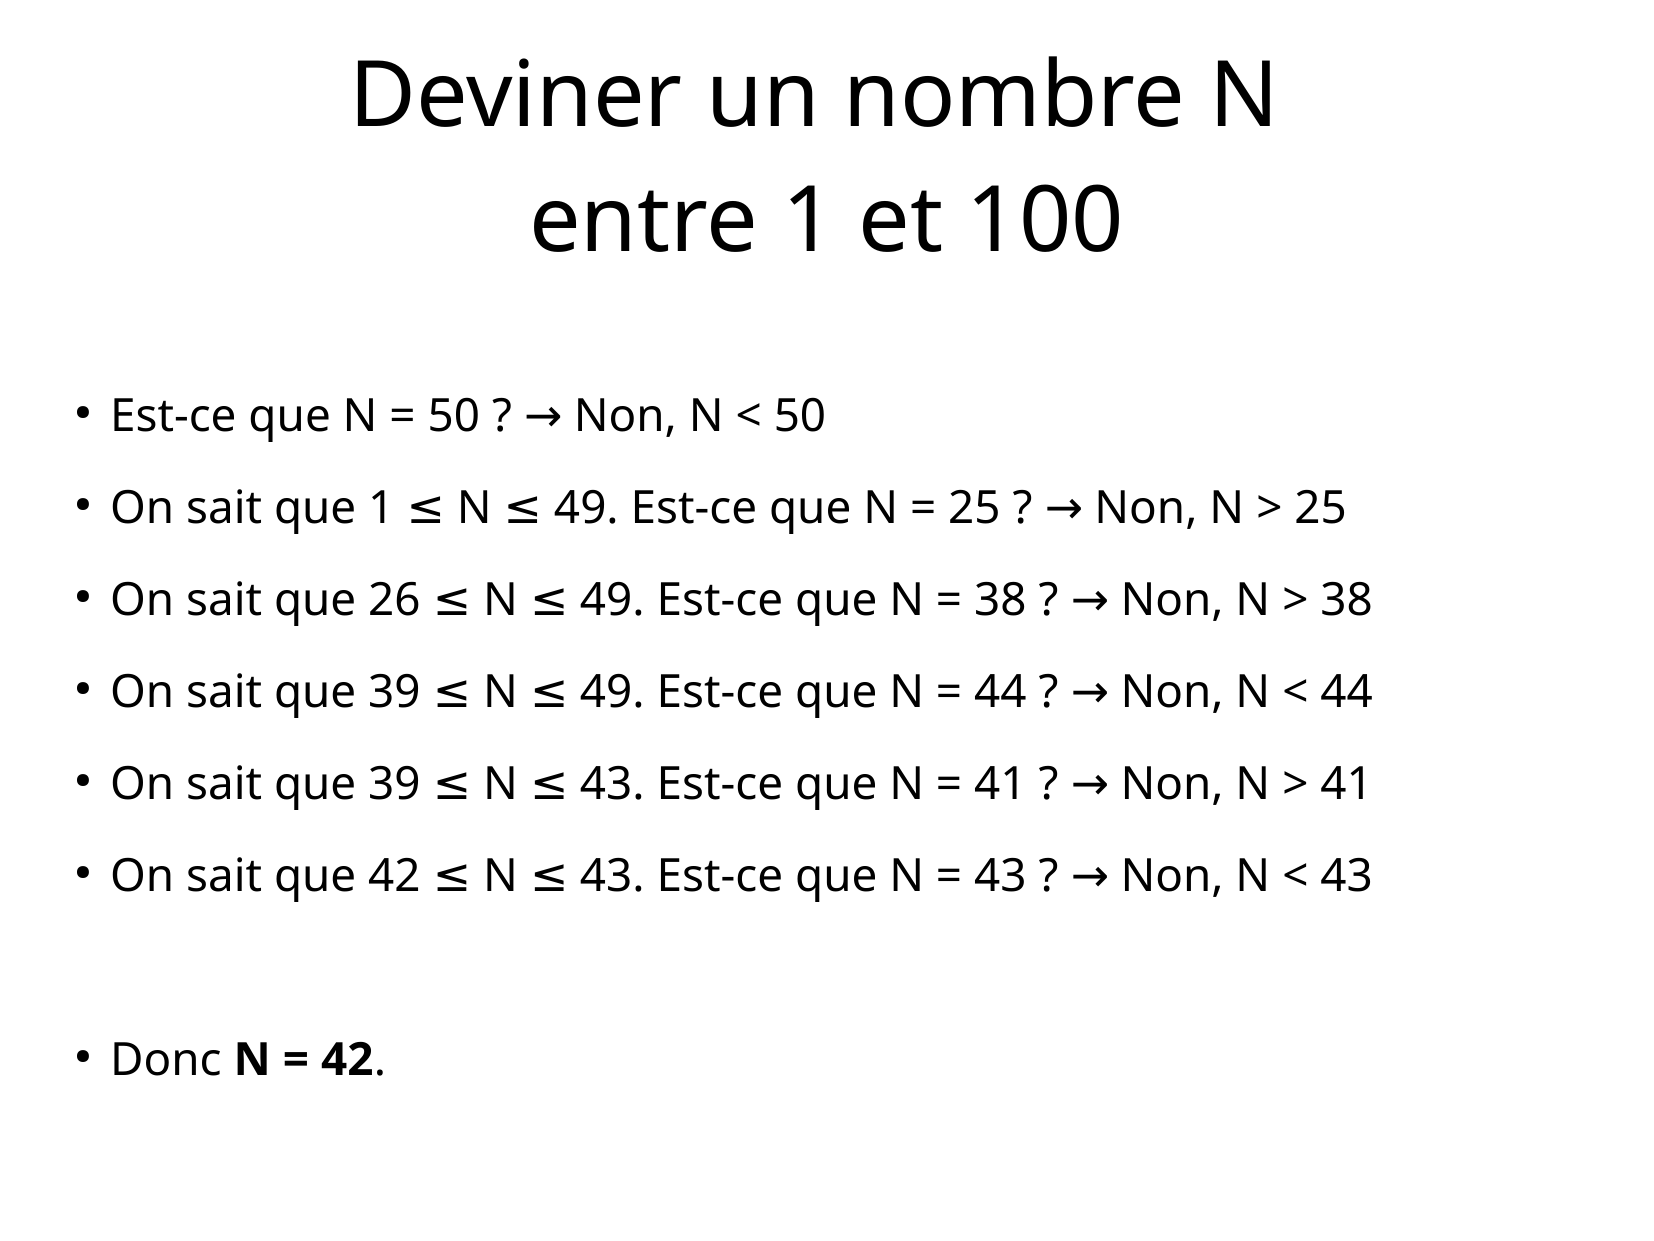

# Deviner un nombre N entre 1 et 100
Est-ce que N = 50 ? → Non, N < 50
On sait que 1 ≤ N ≤ 49. Est-ce que N = 25 ? → Non, N > 25
On sait que 26 ≤ N ≤ 49. Est-ce que N = 38 ? → Non, N > 38
On sait que 39 ≤ N ≤ 49. Est-ce que N = 44 ? → Non, N < 44
On sait que 39 ≤ N ≤ 43. Est-ce que N = 41 ? → Non, N > 41
On sait que 42 ≤ N ≤ 43. Est-ce que N = 43 ? → Non, N < 43
Donc N = 42.